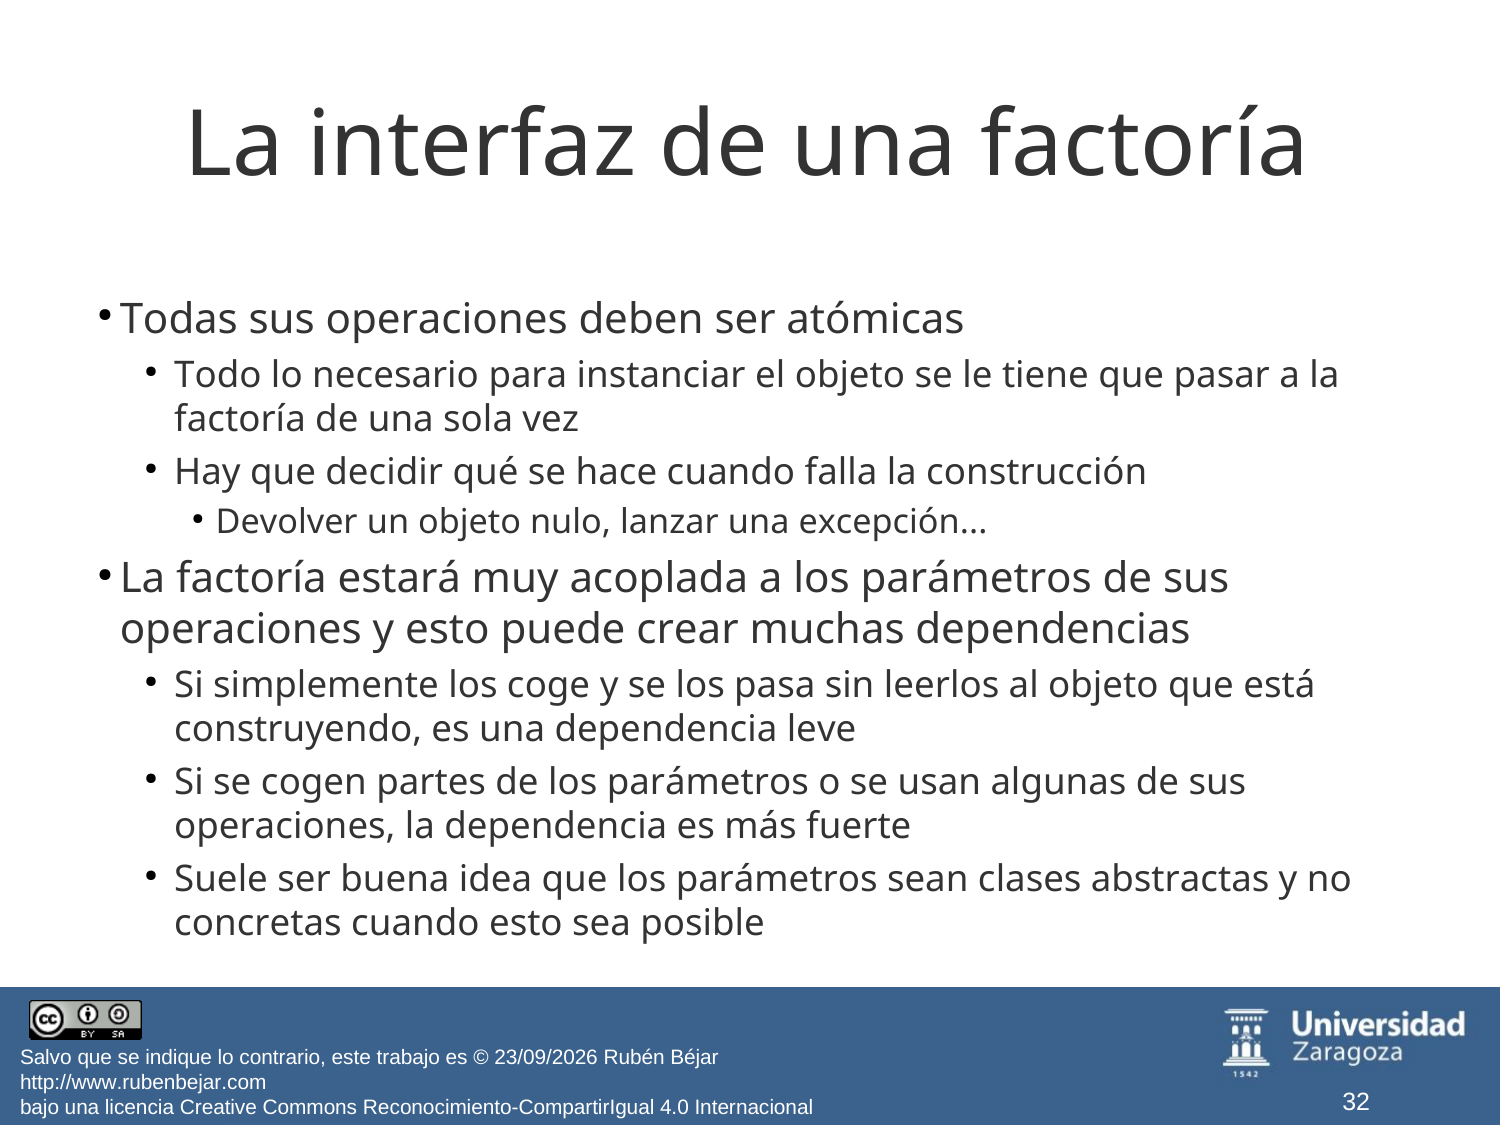

# La interfaz de una factoría
Todas sus operaciones deben ser atómicas
Todo lo necesario para instanciar el objeto se le tiene que pasar a la factoría de una sola vez
Hay que decidir qué se hace cuando falla la construcción
Devolver un objeto nulo, lanzar una excepción...
La factoría estará muy acoplada a los parámetros de sus operaciones y esto puede crear muchas dependencias
Si simplemente los coge y se los pasa sin leerlos al objeto que está construyendo, es una dependencia leve
Si se cogen partes de los parámetros o se usan algunas de sus operaciones, la dependencia es más fuerte
Suele ser buena idea que los parámetros sean clases abstractas y no concretas cuando esto sea posible